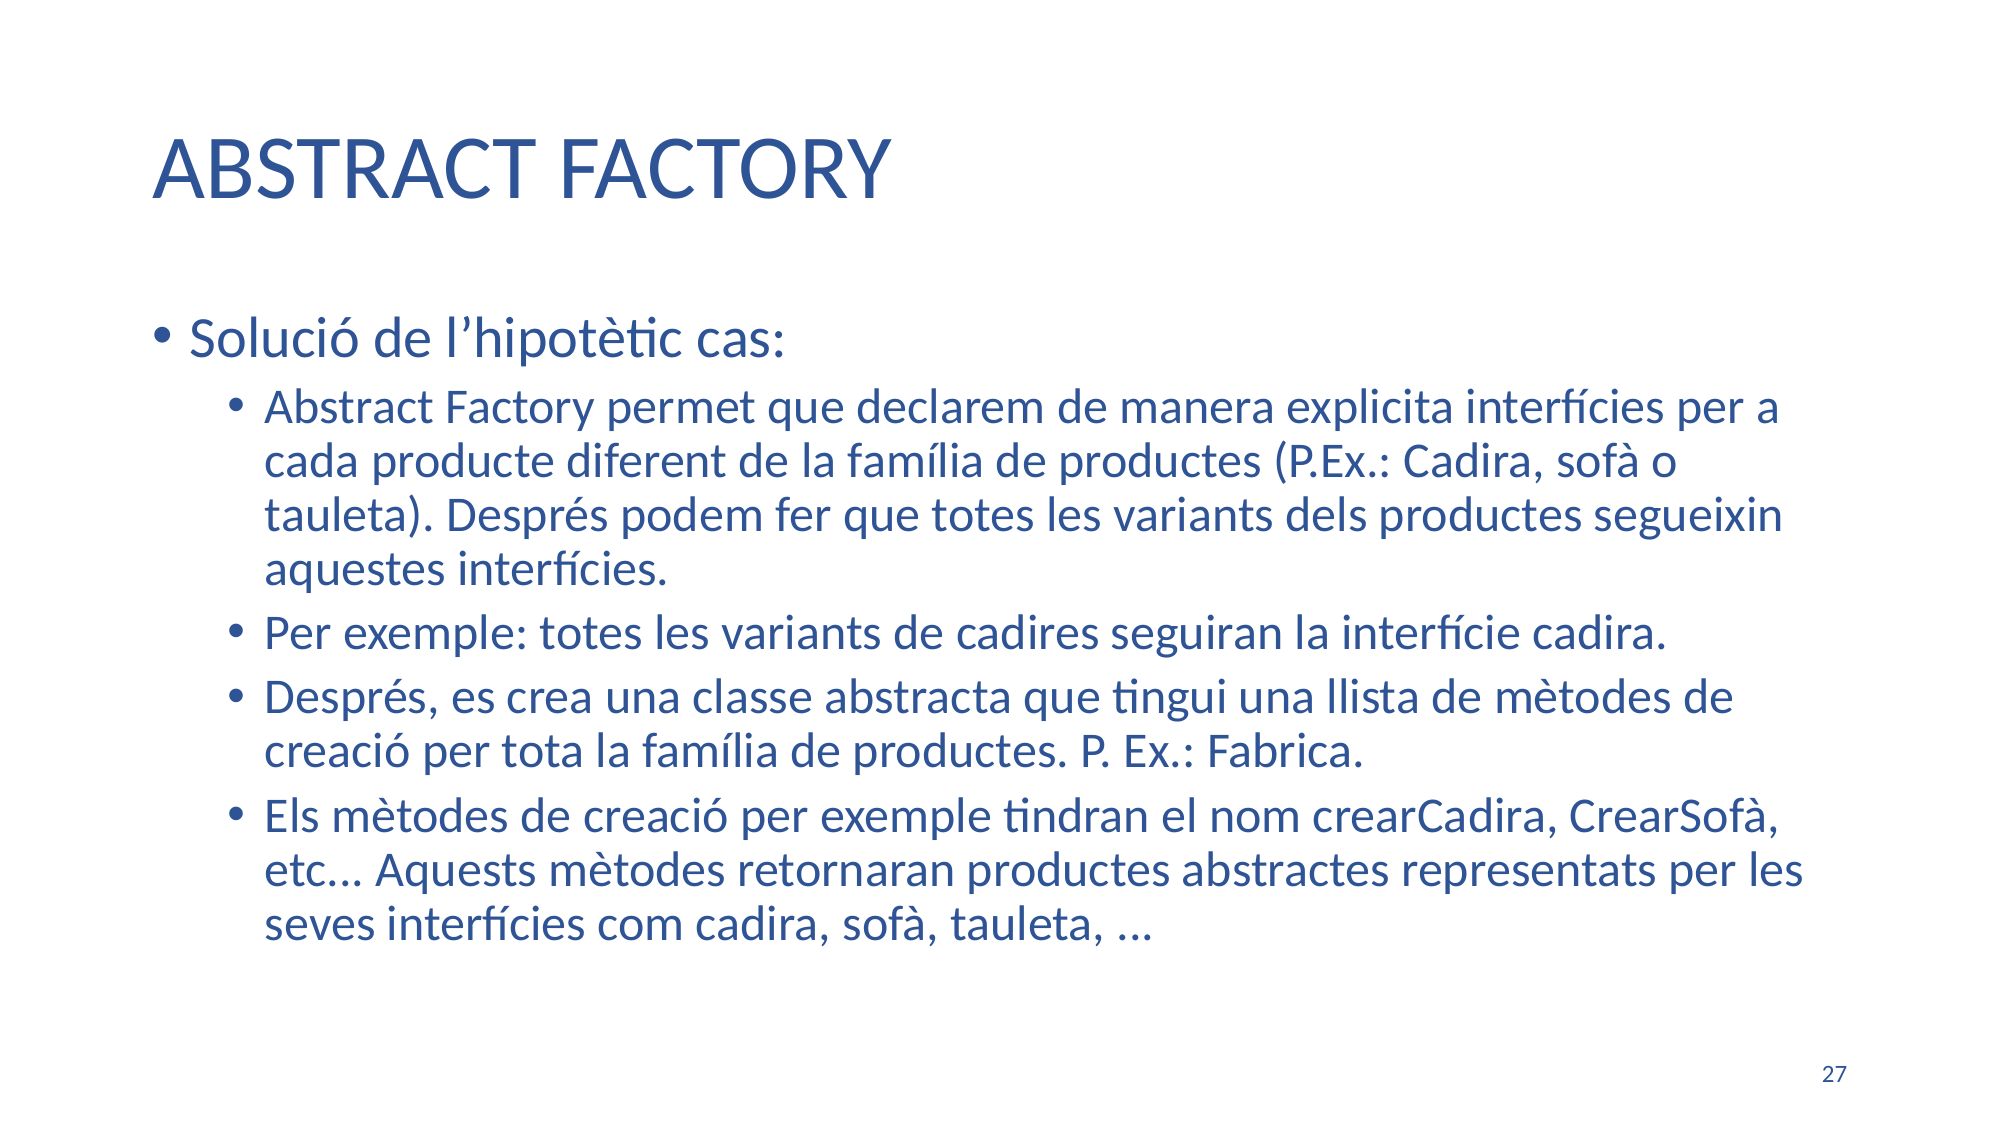

# ABSTRACT FACTORY
Solució de l’hipotètic cas:
Abstract Factory permet que declarem de manera explicita interfícies per a cada producte diferent de la família de productes (P.Ex.: Cadira, sofà o tauleta). Després podem fer que totes les variants dels productes segueixin aquestes interfícies.
Per exemple: totes les variants de cadires seguiran la interfície cadira.
Després, es crea una classe abstracta que tingui una llista de mètodes de creació per tota la família de productes. P. Ex.: Fabrica.
Els mètodes de creació per exemple tindran el nom crearCadira, CrearSofà, etc... Aquests mètodes retornaran productes abstractes representats per les seves interfícies com cadira, sofà, tauleta, ...